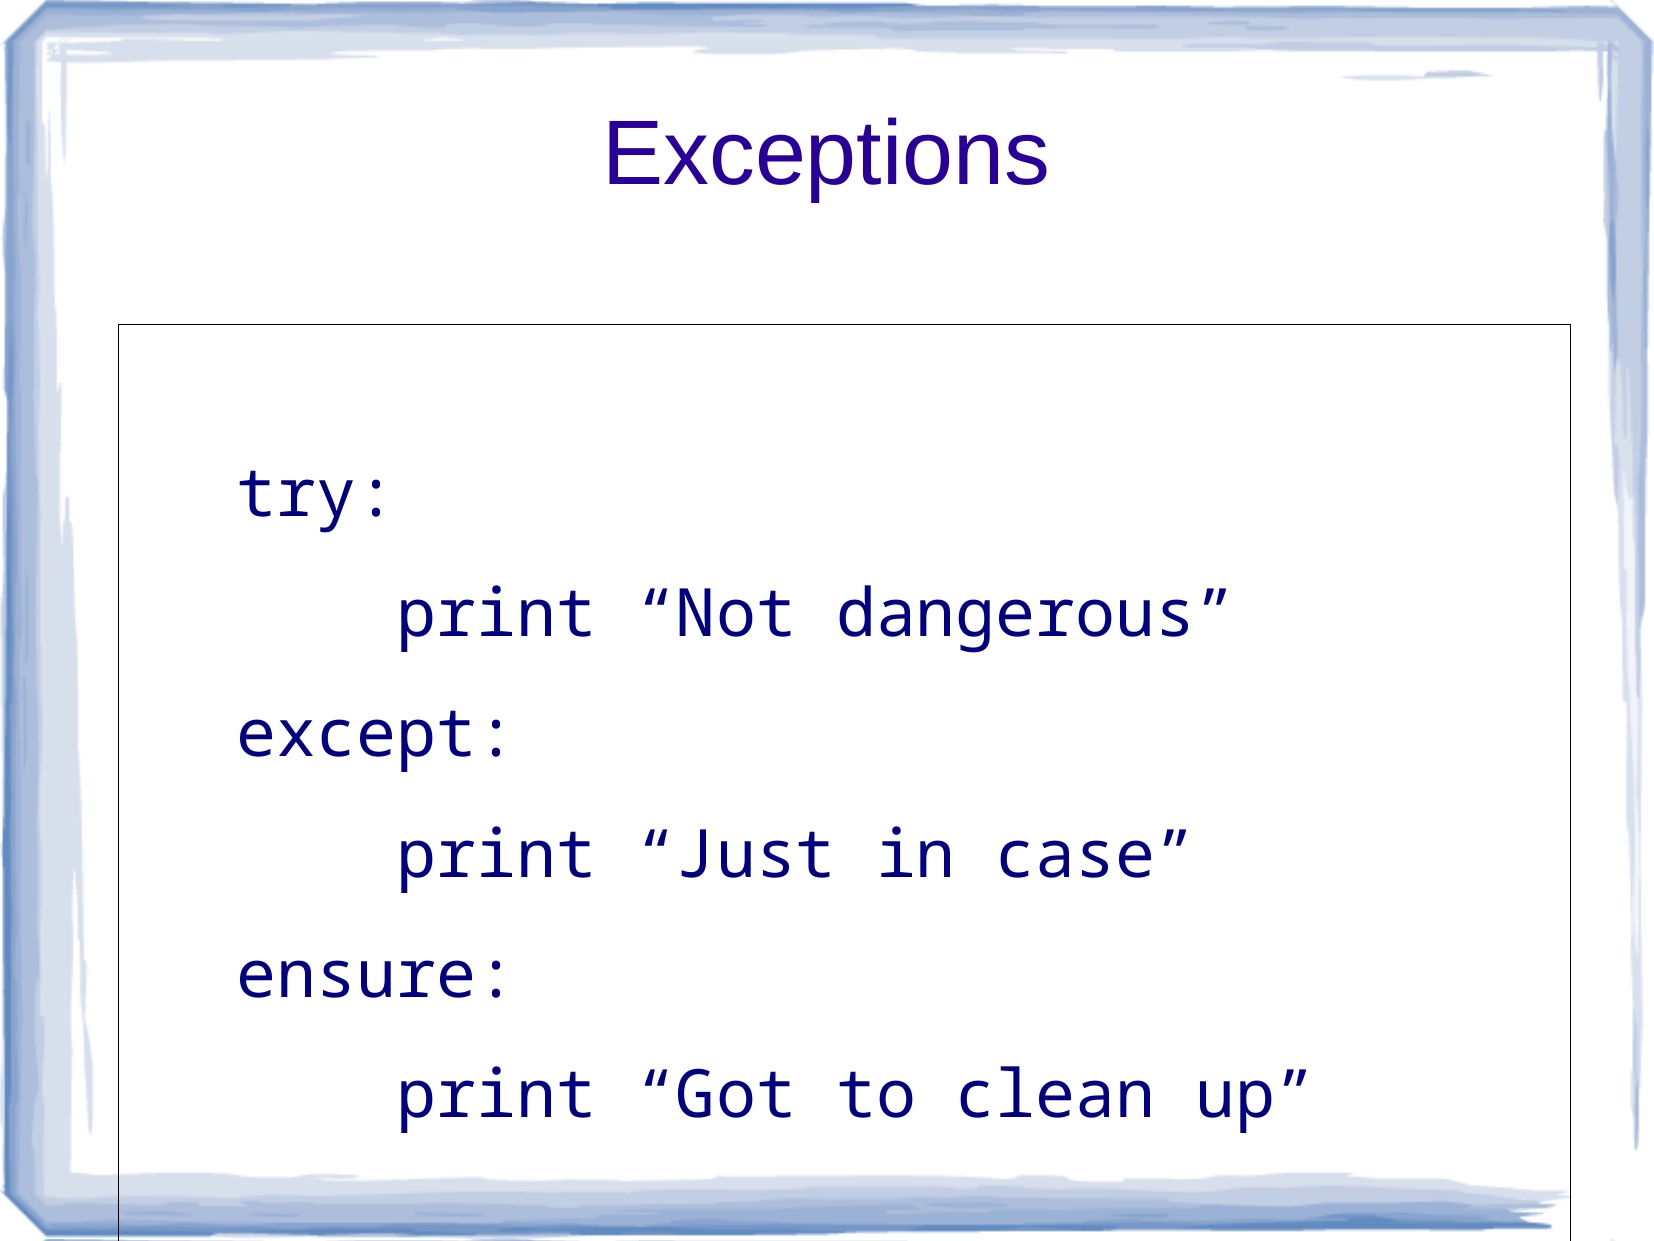

# Exceptions
try:
 print “Not dangerous”
except:
 print “Just in case”
ensure:
 print “Got to clean up”